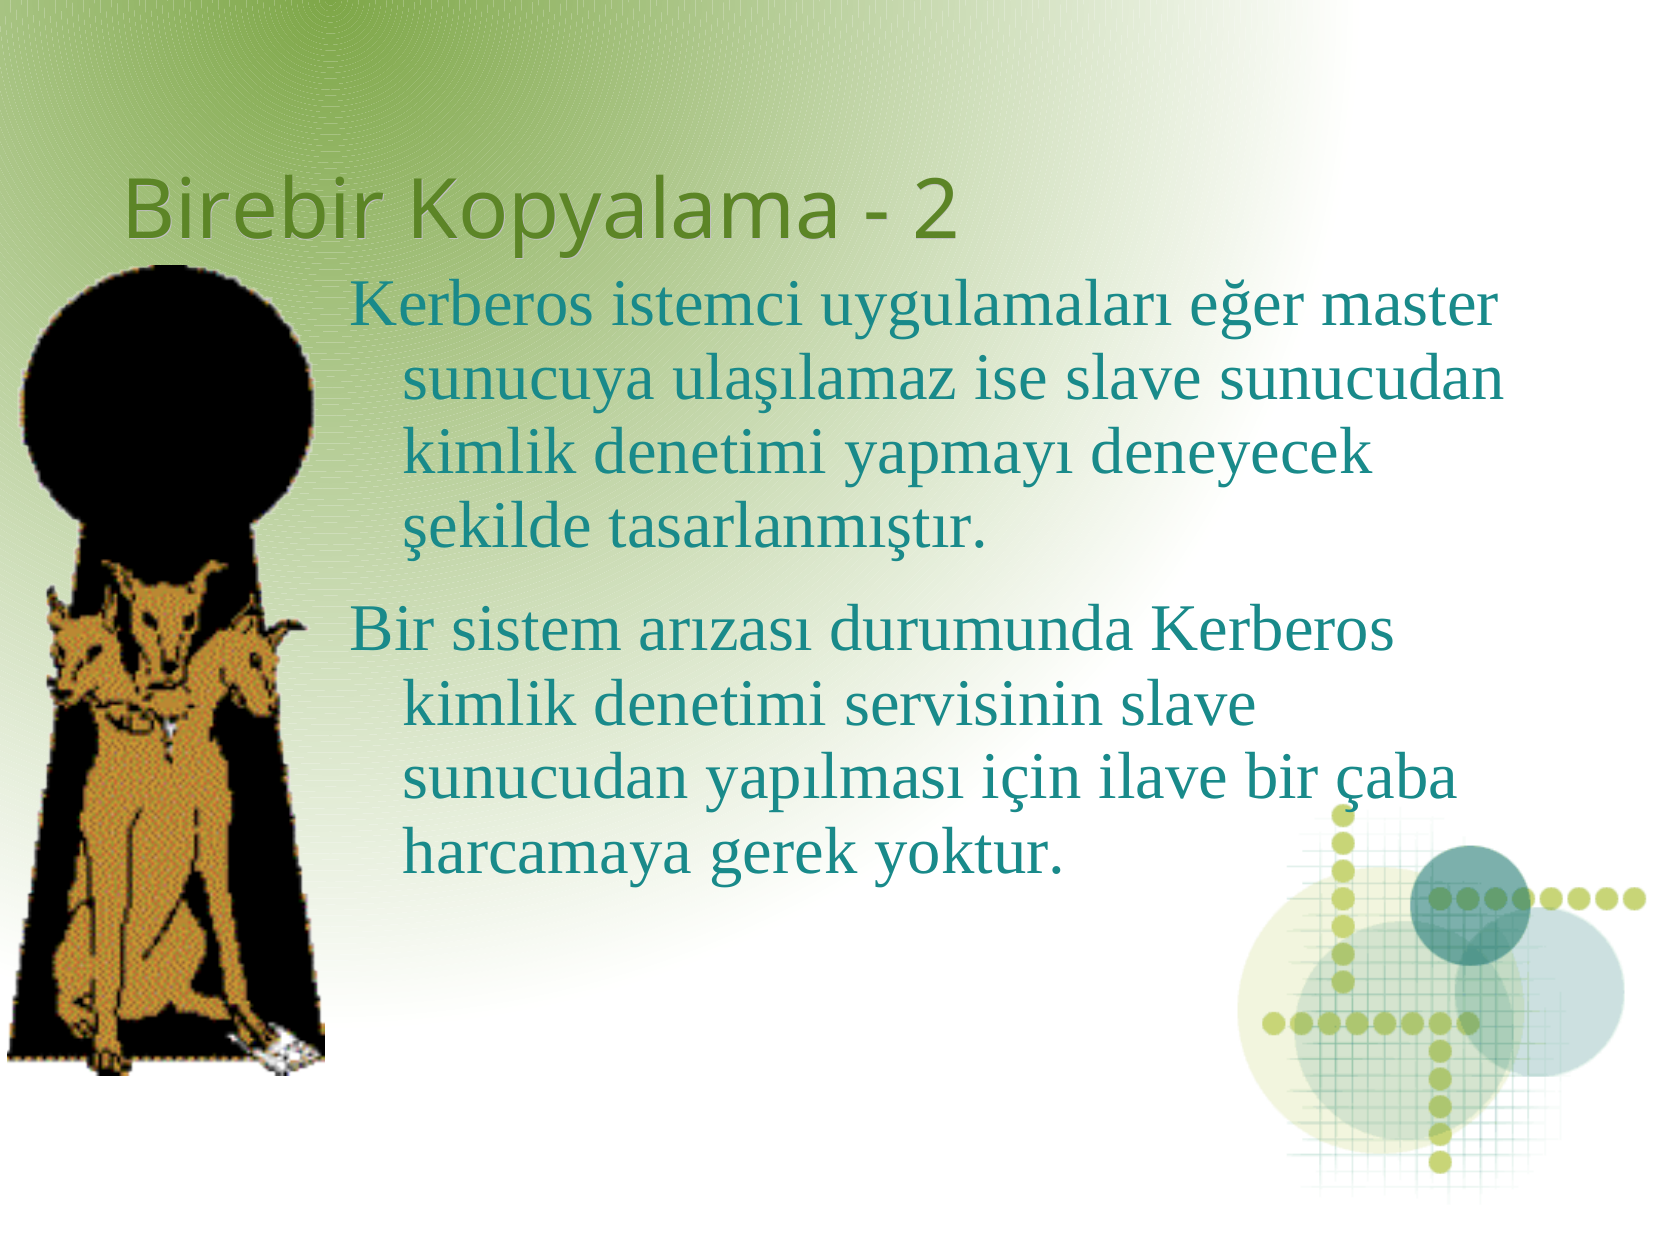

# Birebir Kopyalama - 2
Kerberos istemci uygulamaları eğer master sunucuya ulaşılamaz ise slave sunucudan kimlik denetimi yapmayı deneyecek şekilde tasarlanmıştır.
Bir sistem arızası durumunda Kerberos kimlik denetimi servisinin slave sunucudan yapılması için ilave bir çaba harcamaya gerek yoktur.